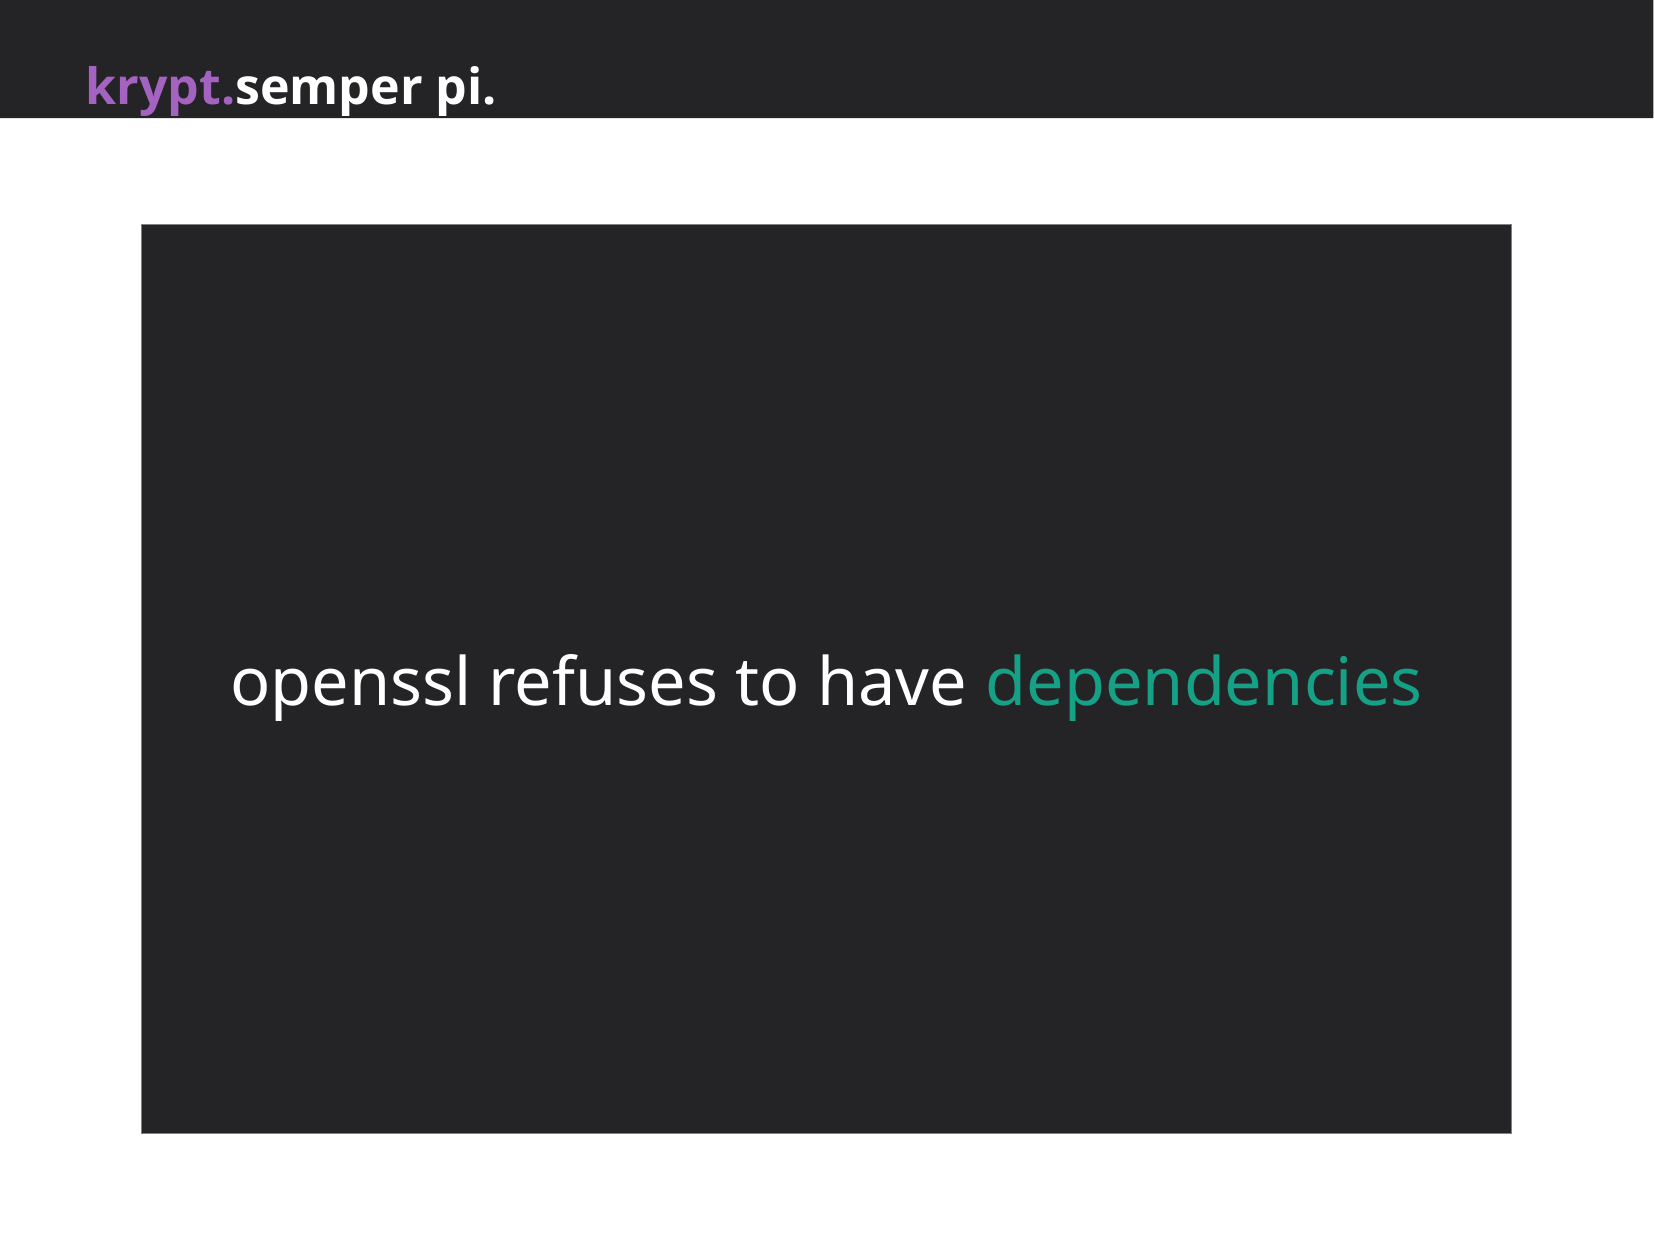

krypt.semper pi.
openssl refuses to have dependencies
krypt first of all is a framework